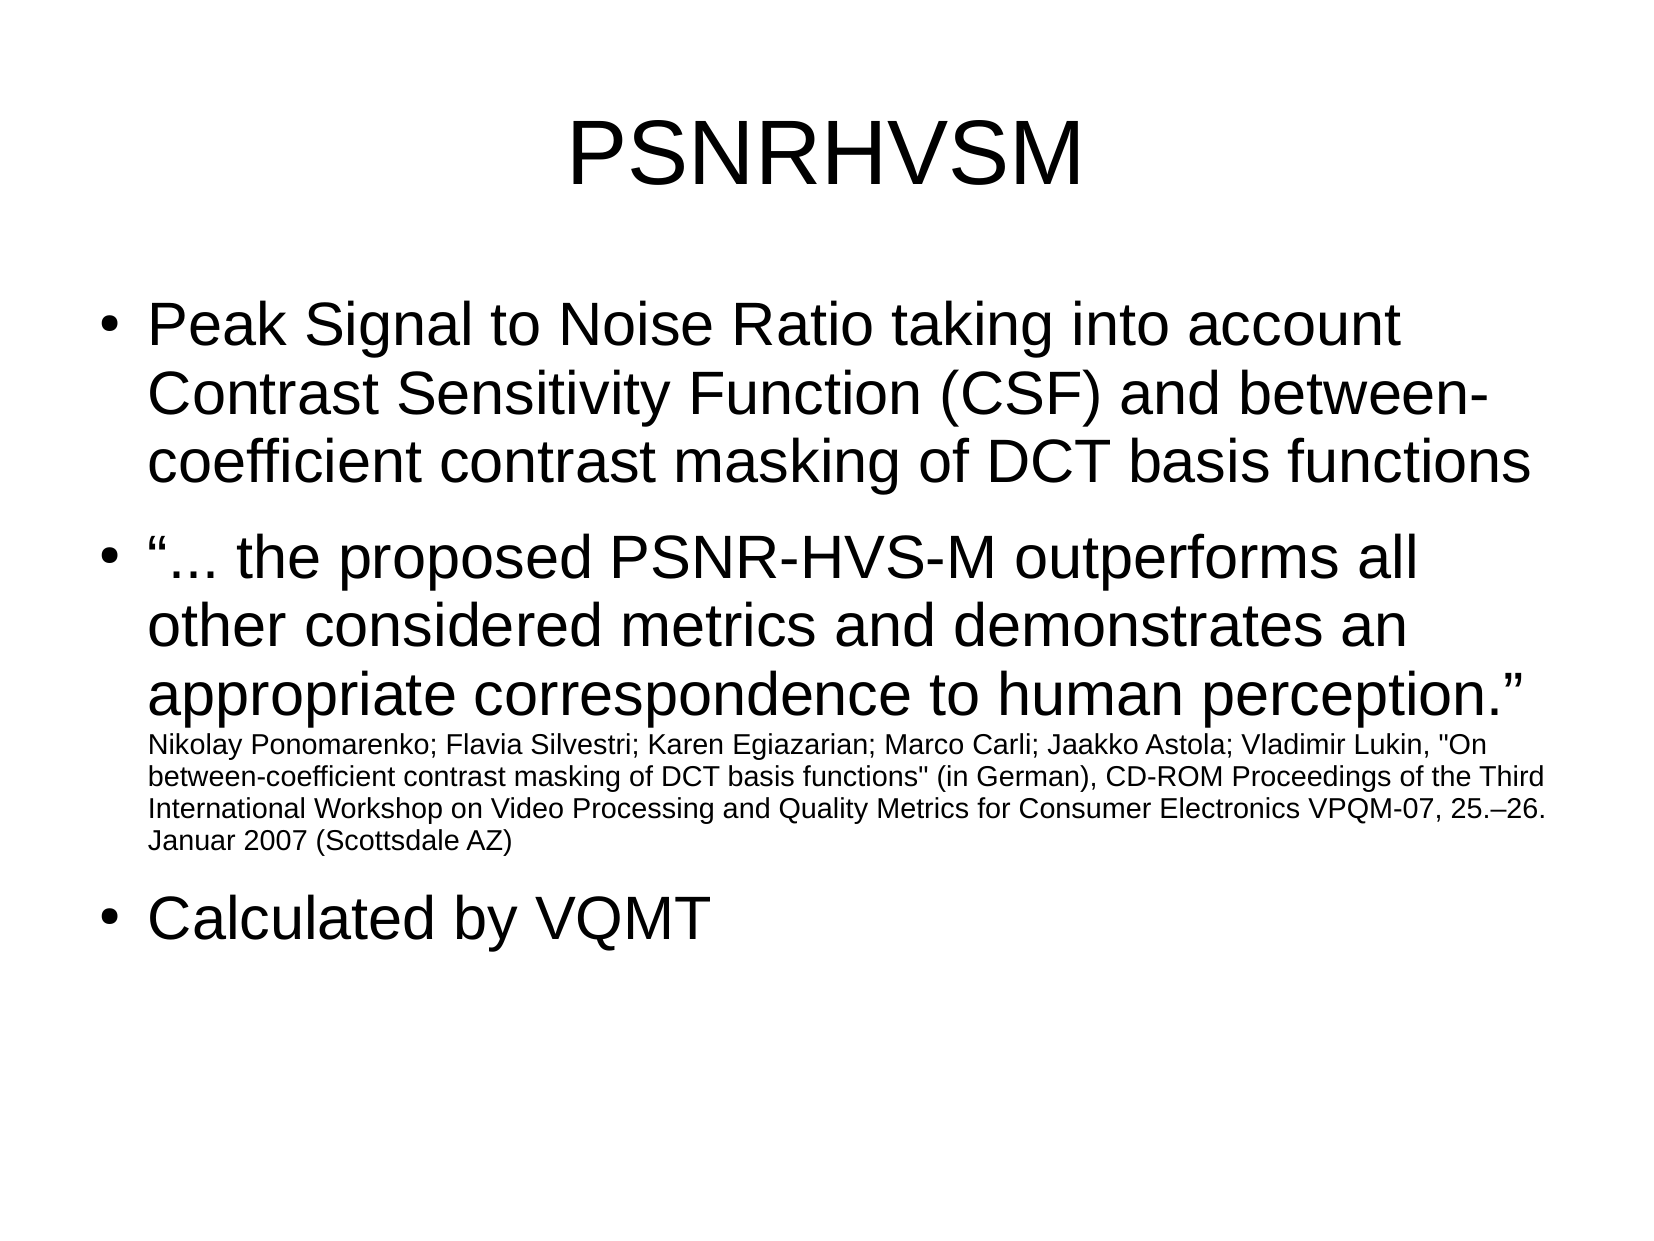

# PSNRHVSM
Peak Signal to Noise Ratio taking into account Contrast Sensitivity Function (CSF) and between-coefficient contrast masking of DCT basis functions
“... the proposed PSNR-HVS-M outperforms all other considered metrics and demonstrates an appropriate correspondence to human perception.” Nikolay Ponomarenko; Flavia Silvestri; Karen Egiazarian; Marco Carli; Jaakko Astola; Vladimir Lukin, "On between-coefficient contrast masking of DCT basis functions" (in German), CD-ROM Proceedings of the Third International Workshop on Video Processing and Quality Metrics for Consumer Electronics VPQM-07, 25.–26. Januar 2007 (Scottsdale AZ)
Calculated by VQMT